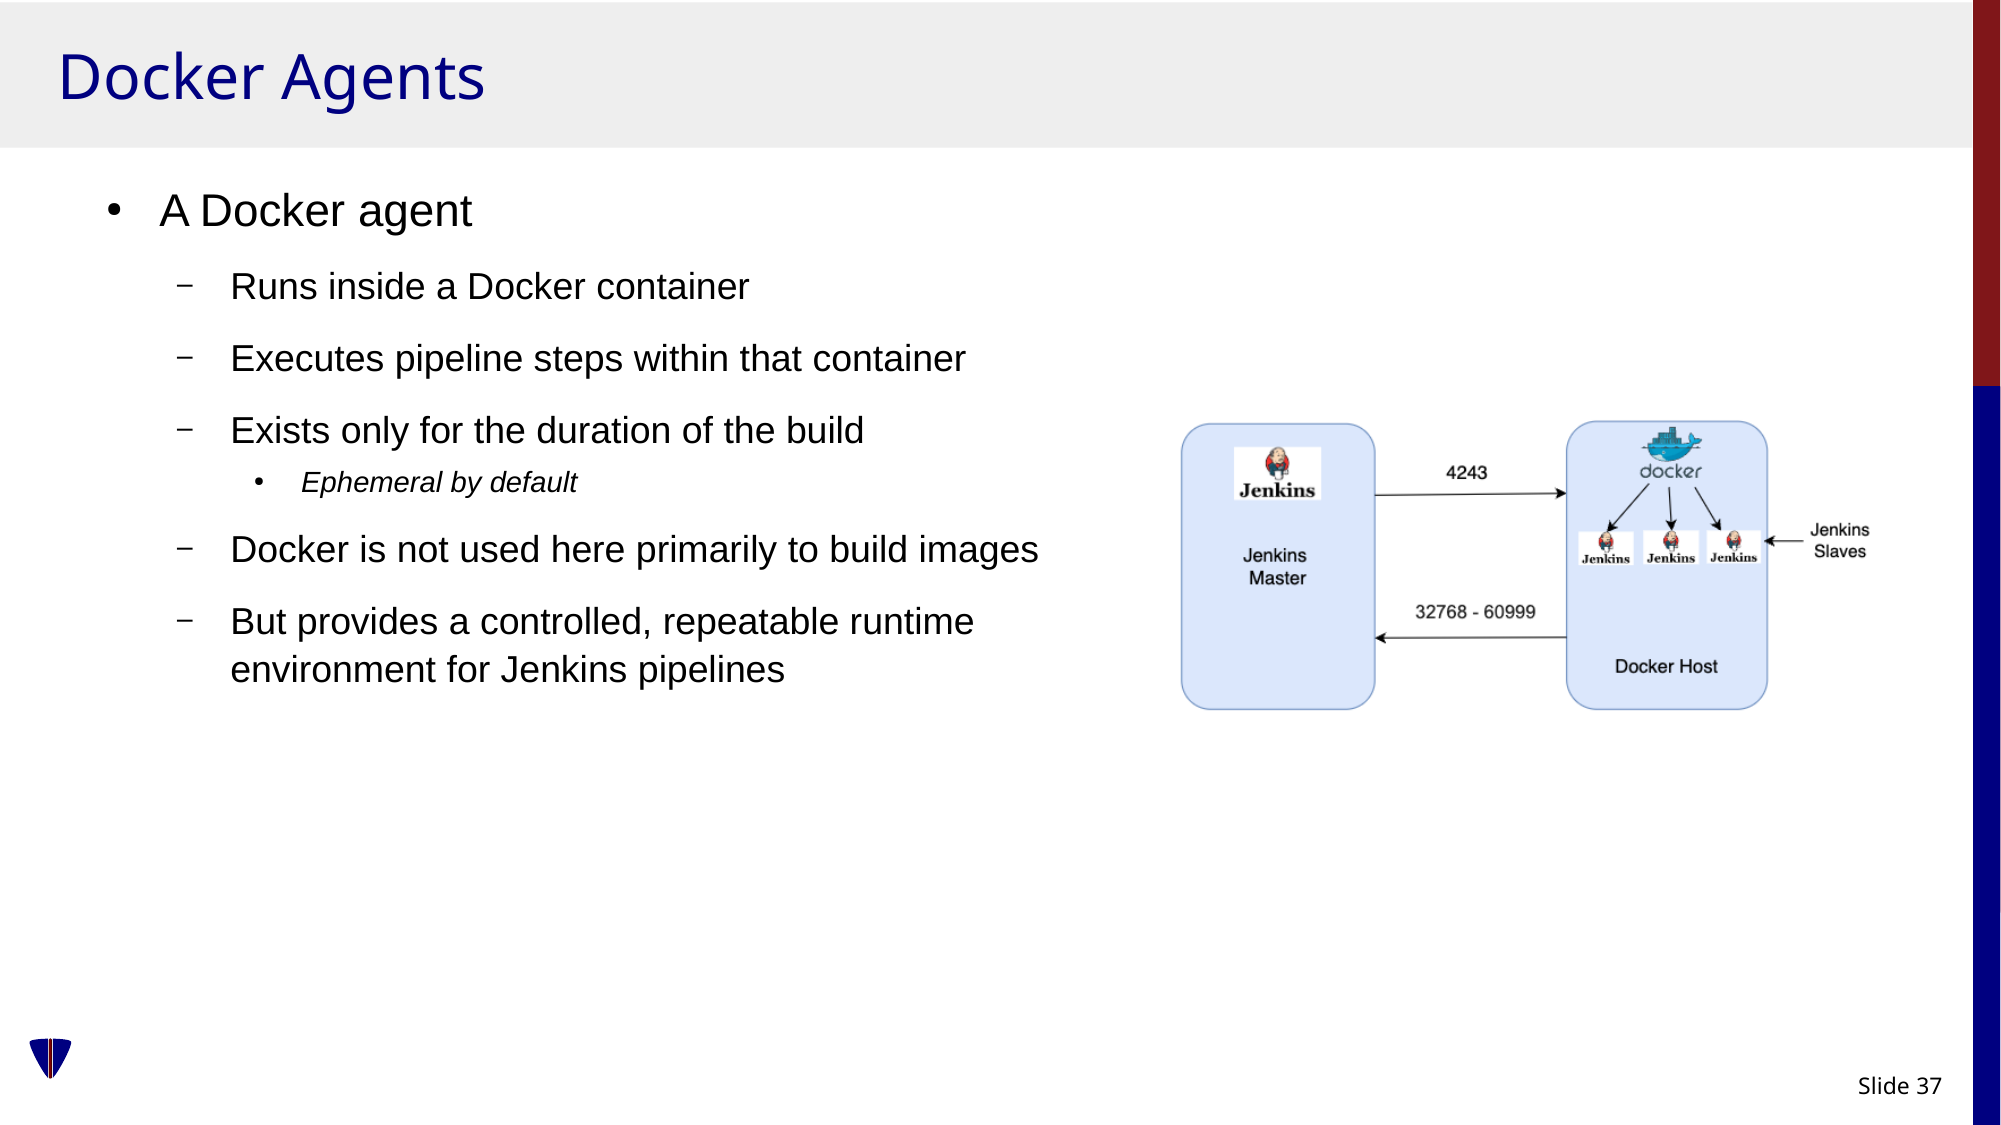

# Docker Agents
A Docker agent
Runs inside a Docker container
Executes pipeline steps within that container
Exists only for the duration of the build
Ephemeral by default
Docker is not used here primarily to build images
But provides a controlled, repeatable runtime environment for Jenkins pipelines